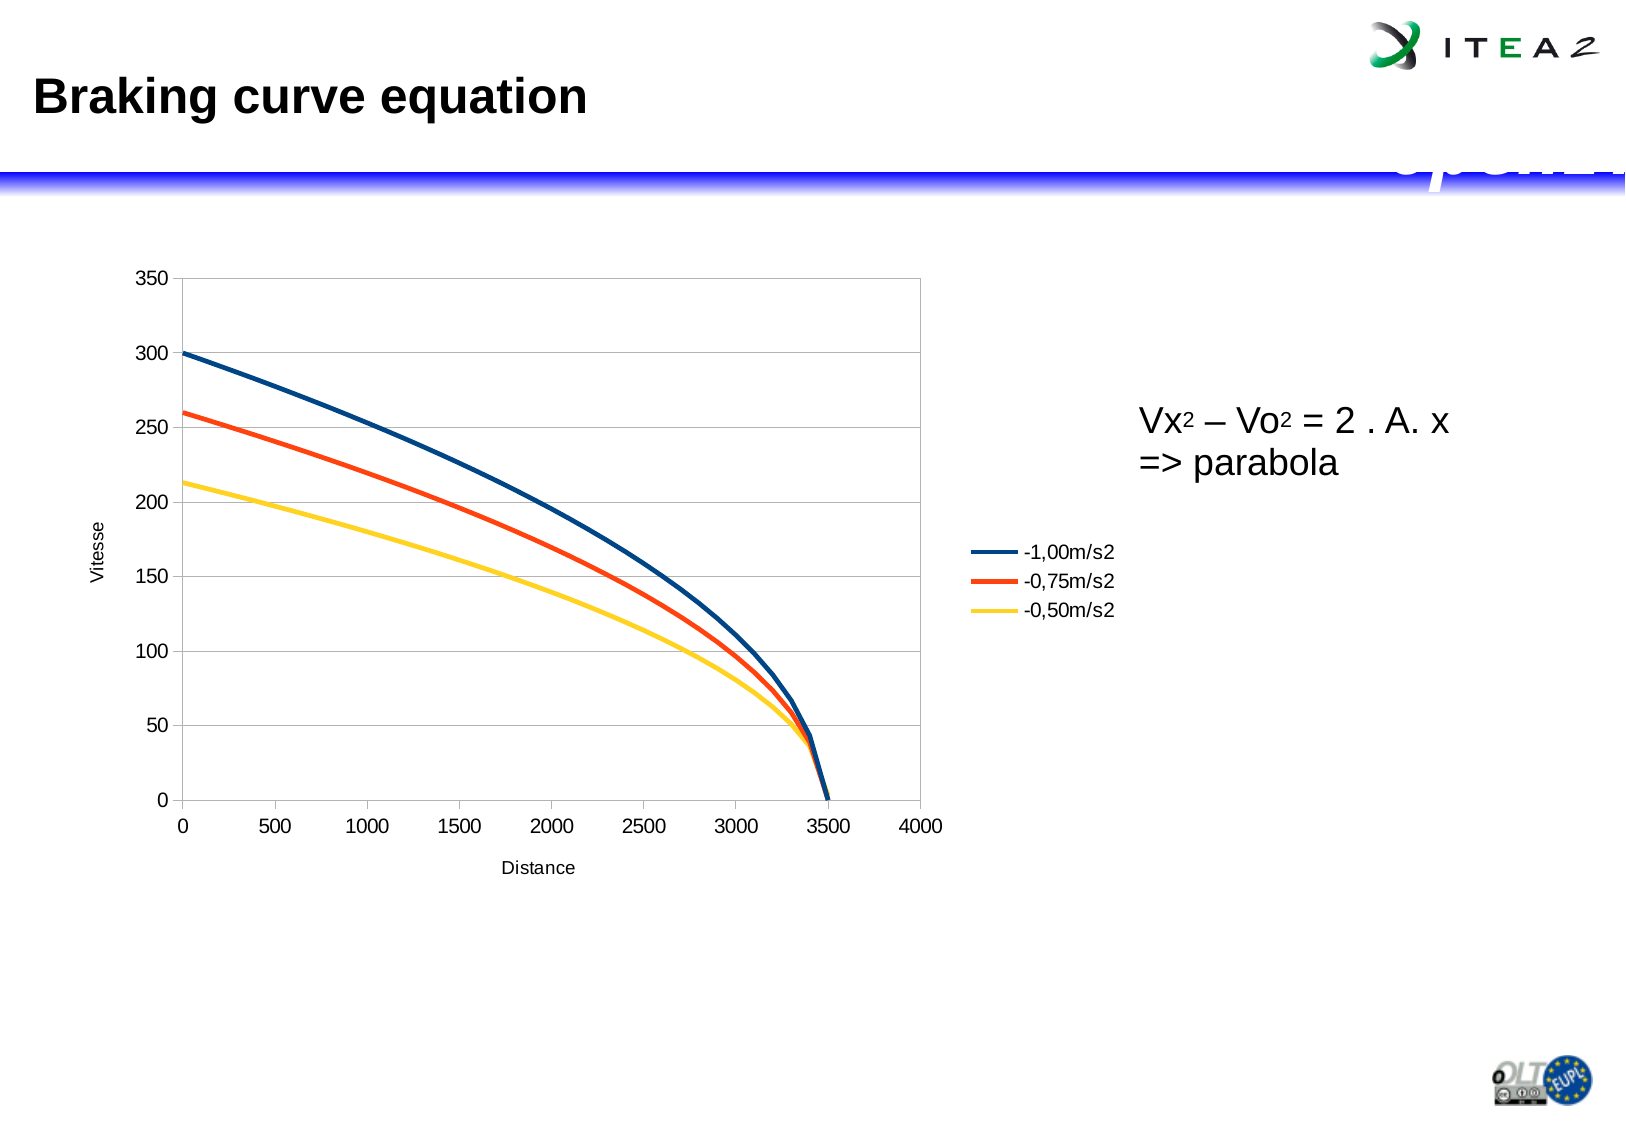

# Braking curve equation
### Chart
| Category | -1,00m/s2 | -0,75m/s2 | -0,50m/s2 |
|---|---|---|---|Vx2 – Vo2 = 2 . A. x
=> parabola